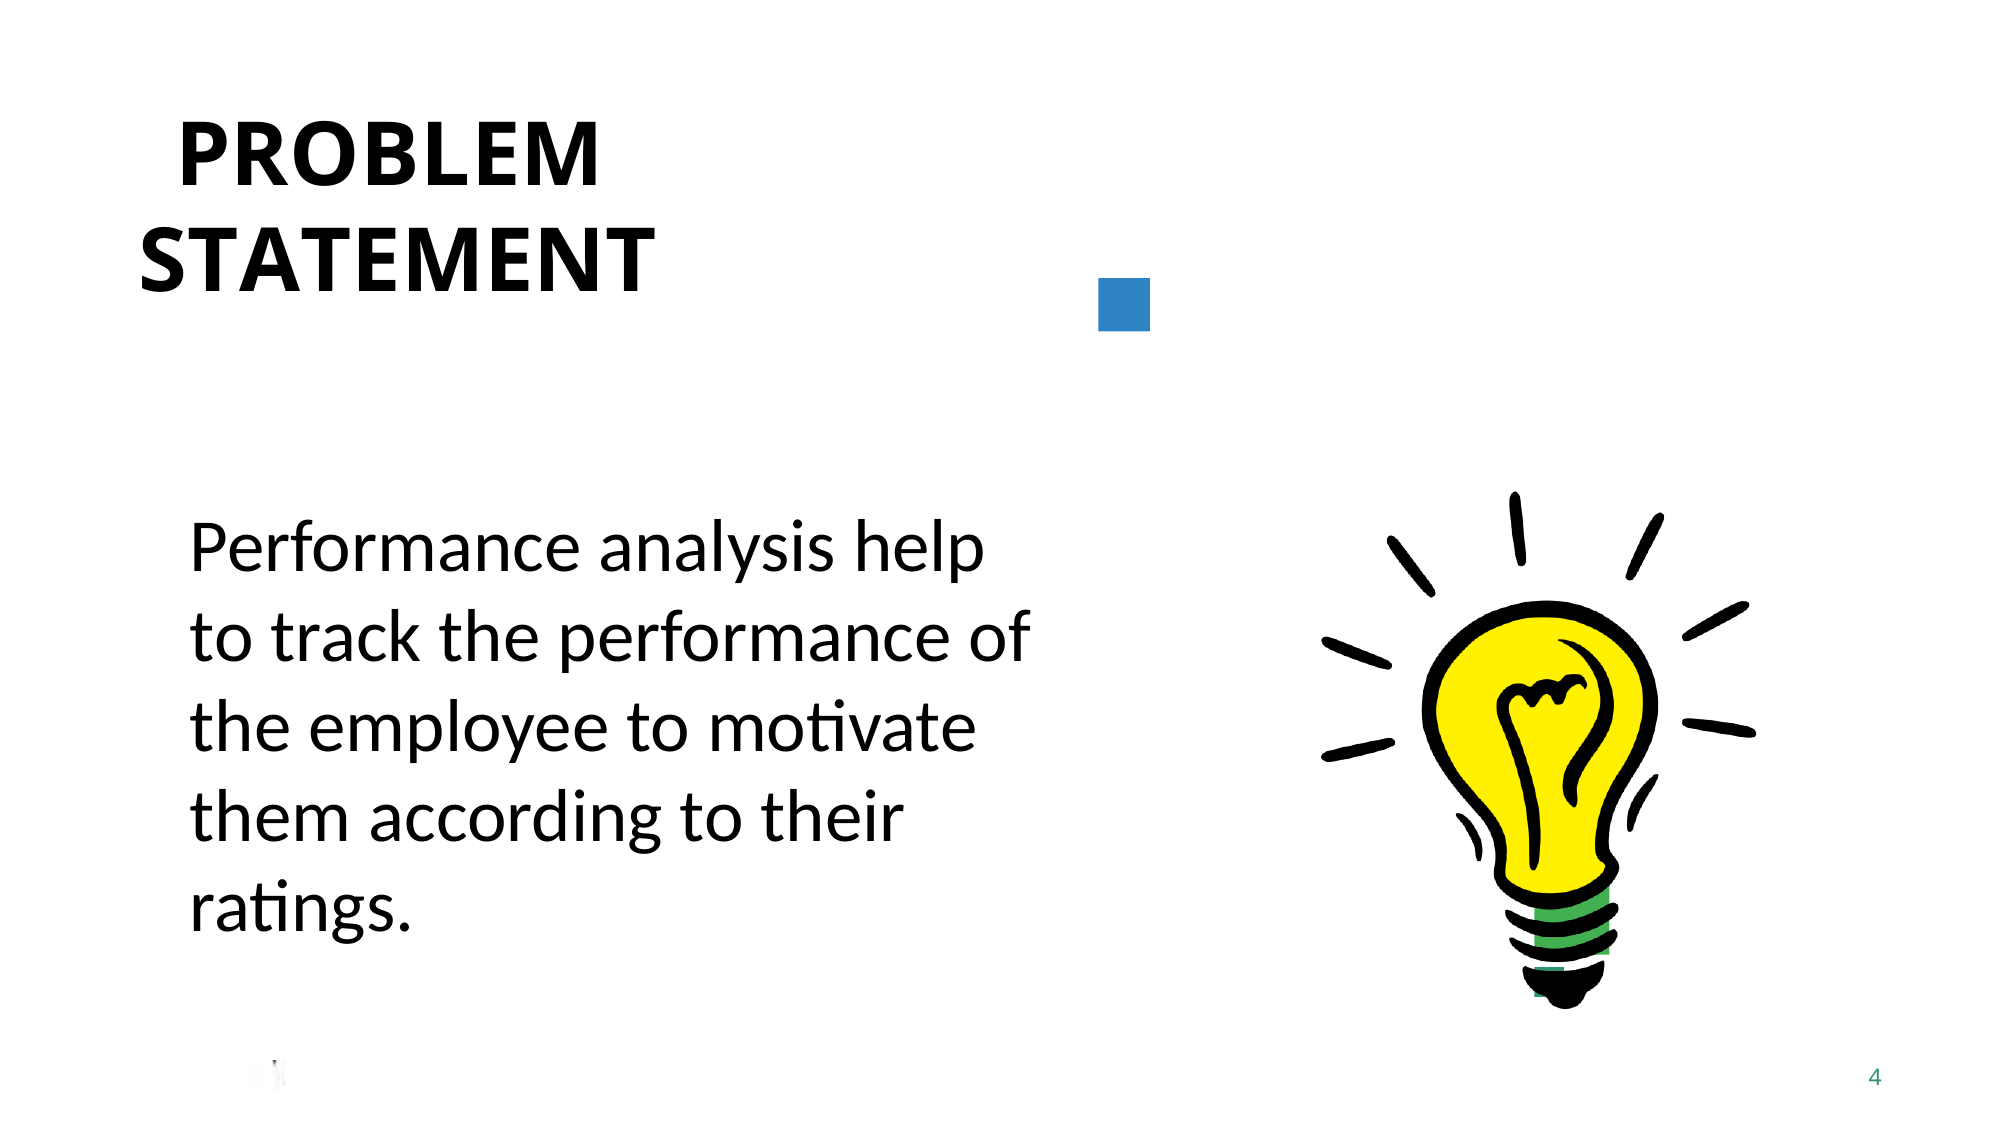

# PROBLEM	STATEMENT
Performance analysis help to track the performance of the employee to motivate them according to their ratings.